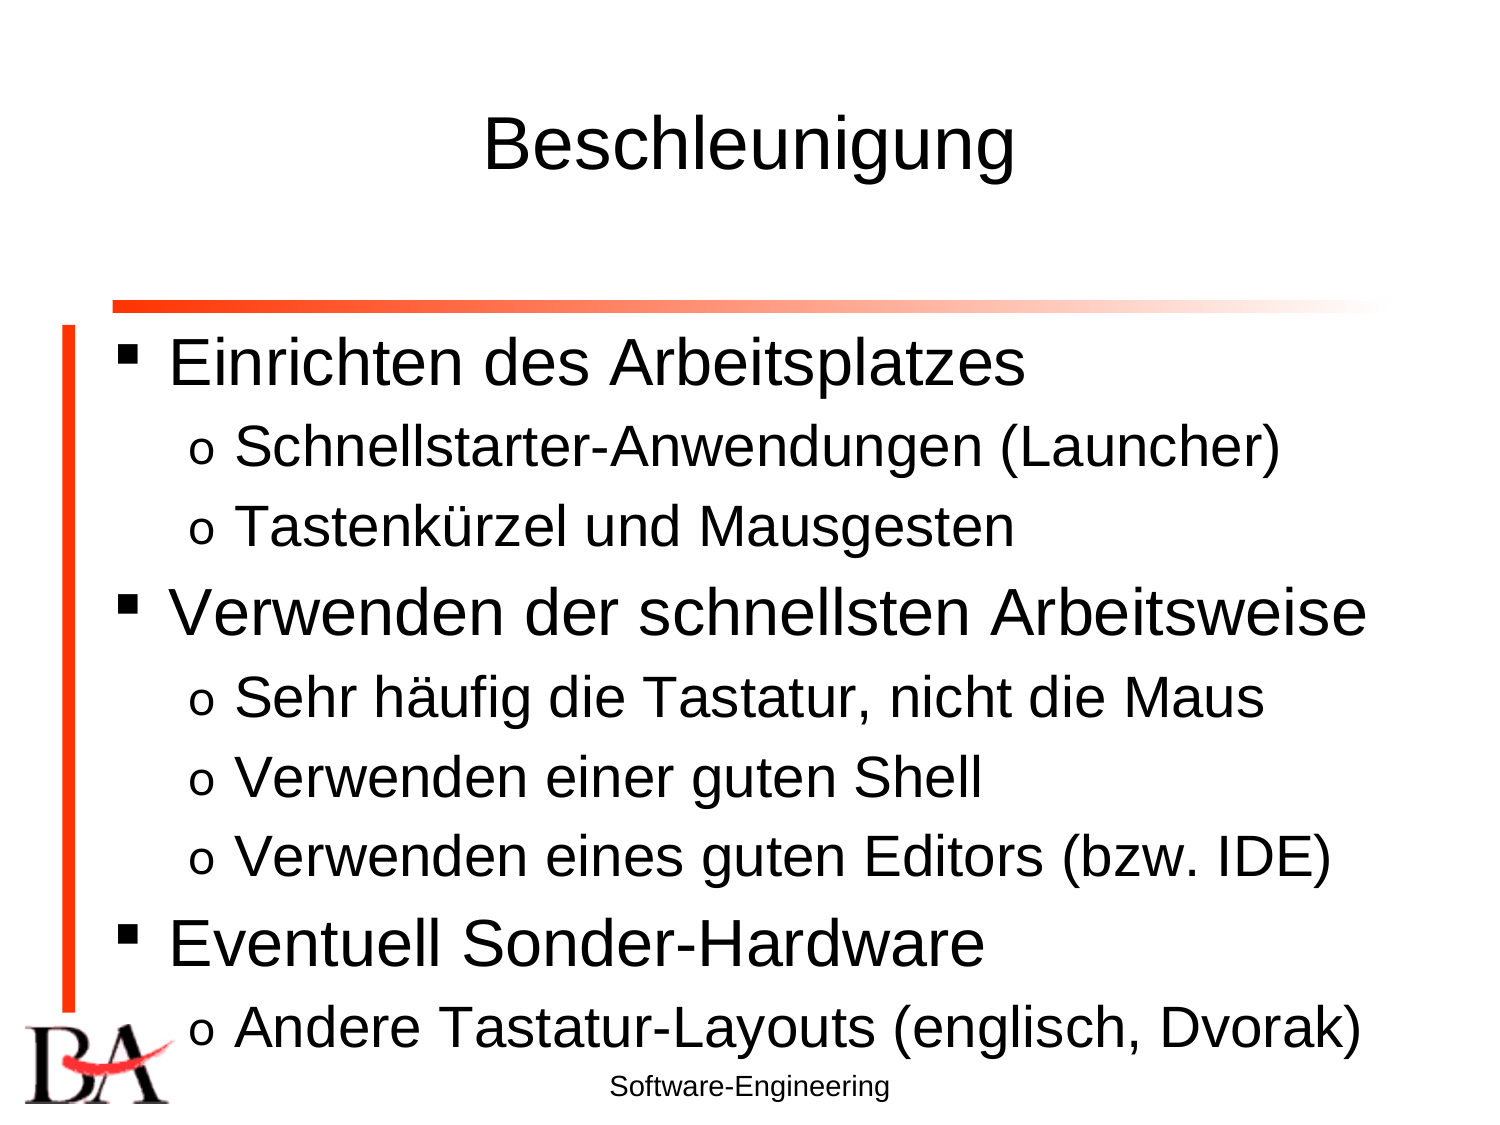

# Beschleunigung
Einrichten des Arbeitsplatzes
Schnellstarter-Anwendungen (Launcher)
Tastenkürzel und Mausgesten
Verwenden der schnellsten Arbeitsweise
Sehr häufig die Tastatur, nicht die Maus
Verwenden einer guten Shell
Verwenden eines guten Editors (bzw. IDE)
Eventuell Sonder-Hardware
Andere Tastatur-Layouts (englisch, Dvorak)